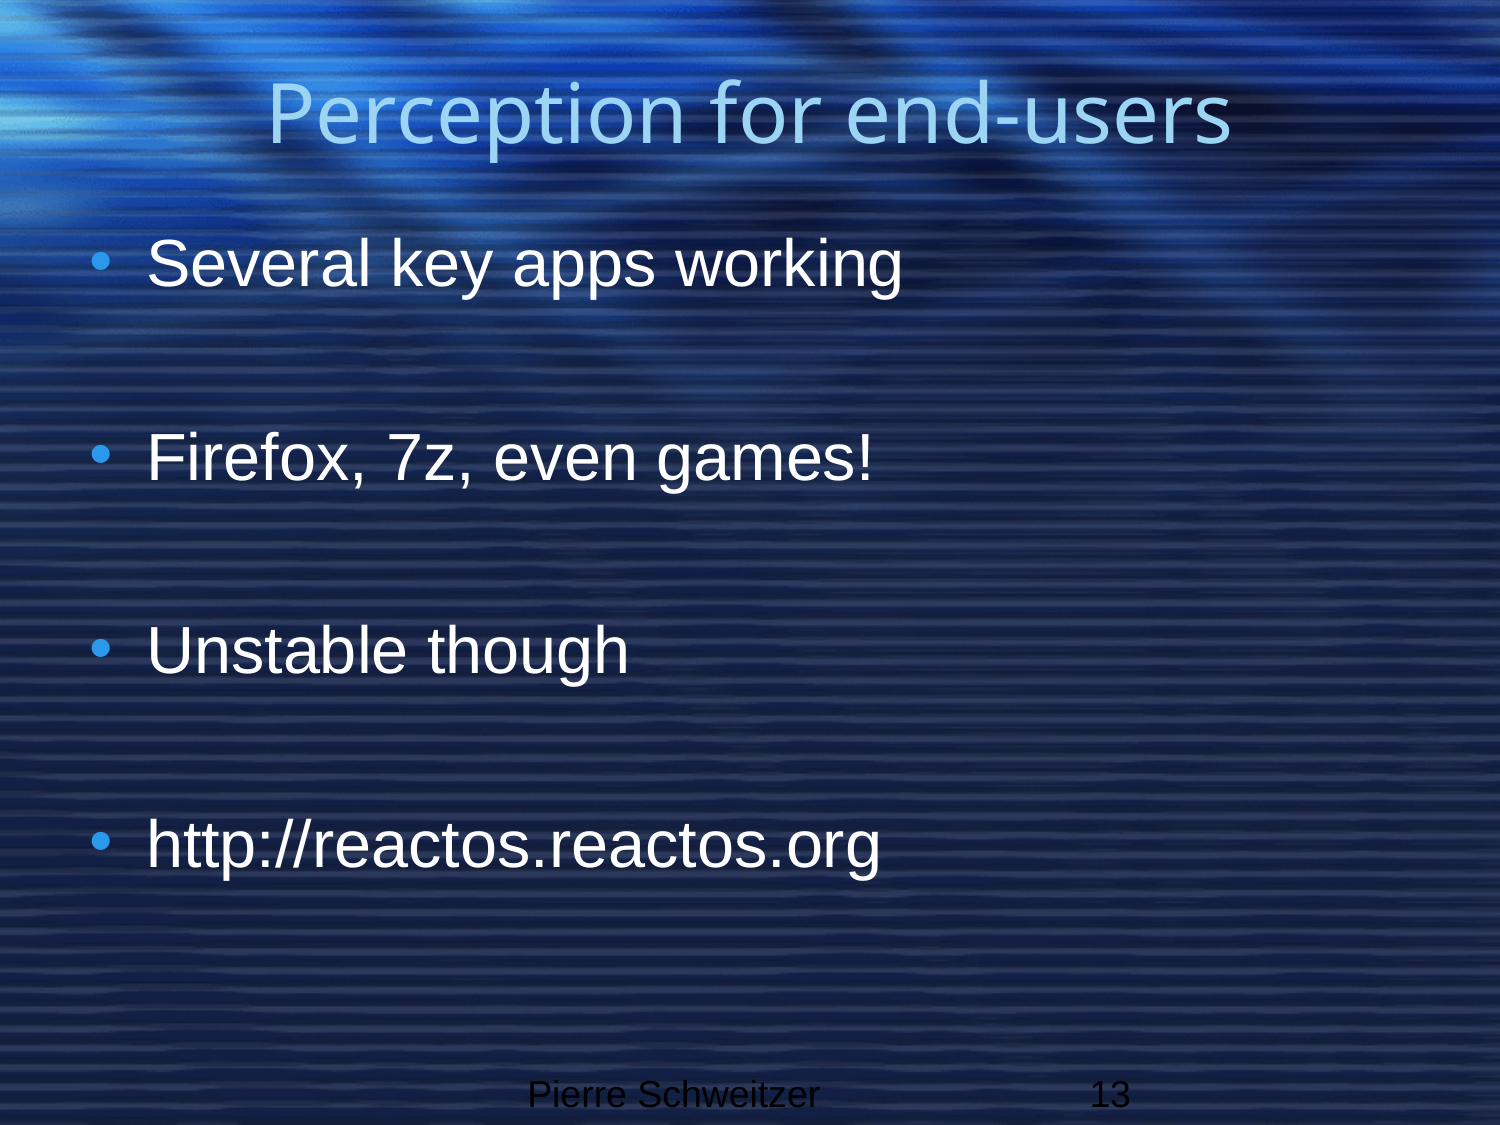

# Perception for end-users
Several key apps working
Firefox, 7z, even games!
Unstable though
http://reactos.reactos.org
Pierre Schweitzer
13